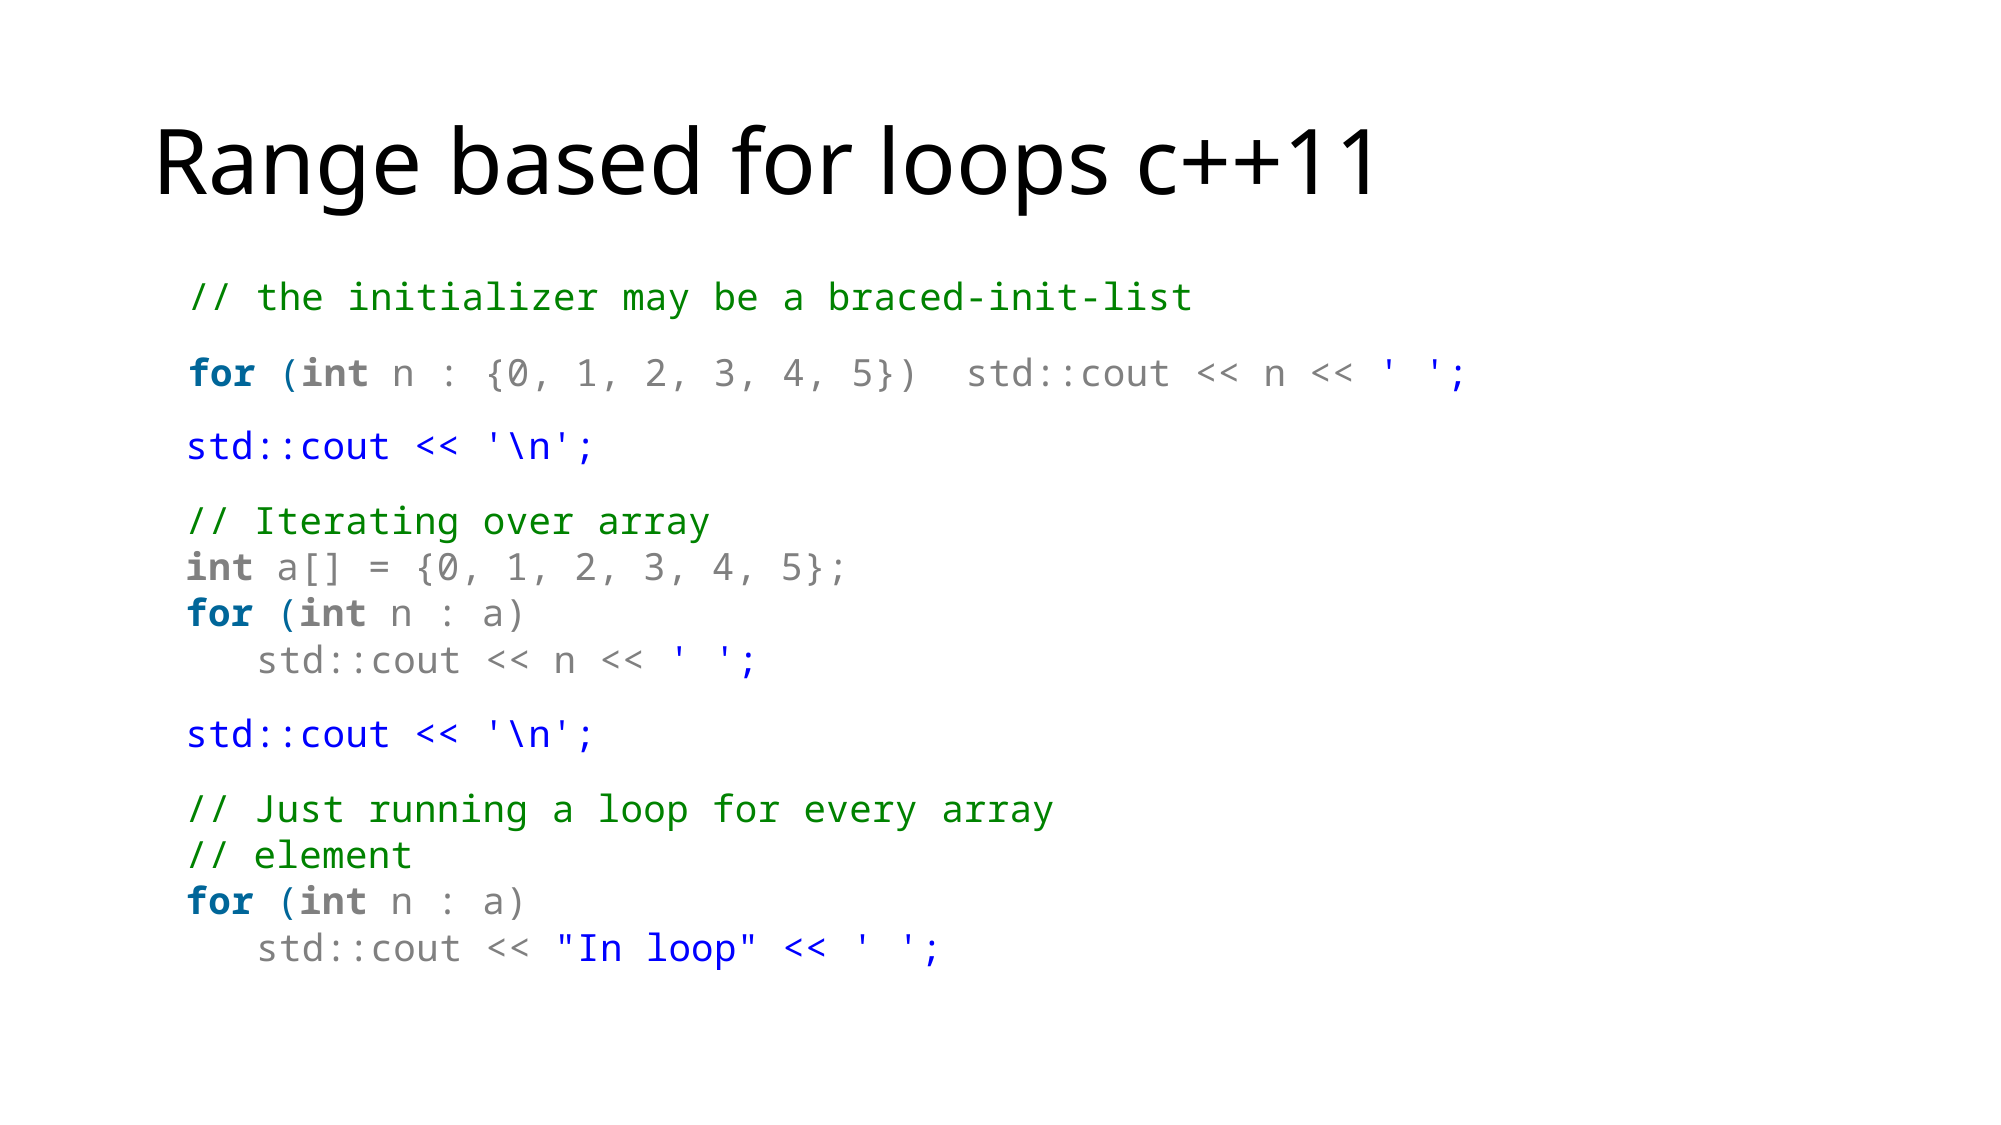

# Range based for loops c++11
// the initializer may be a braced-init-list
for (int n : {0, 1, 2, 3, 4, 5}) std::cout << n << ' ';
std::cout << '\n';
// Iterating over array
int a[] = {0, 1, 2, 3, 4, 5};
for (int n : a)
 std::cout << n << ' ';
std::cout << '\n';
// Just running a loop for every array
// element
for (int n : a)
 std::cout << "In loop" << ' ';